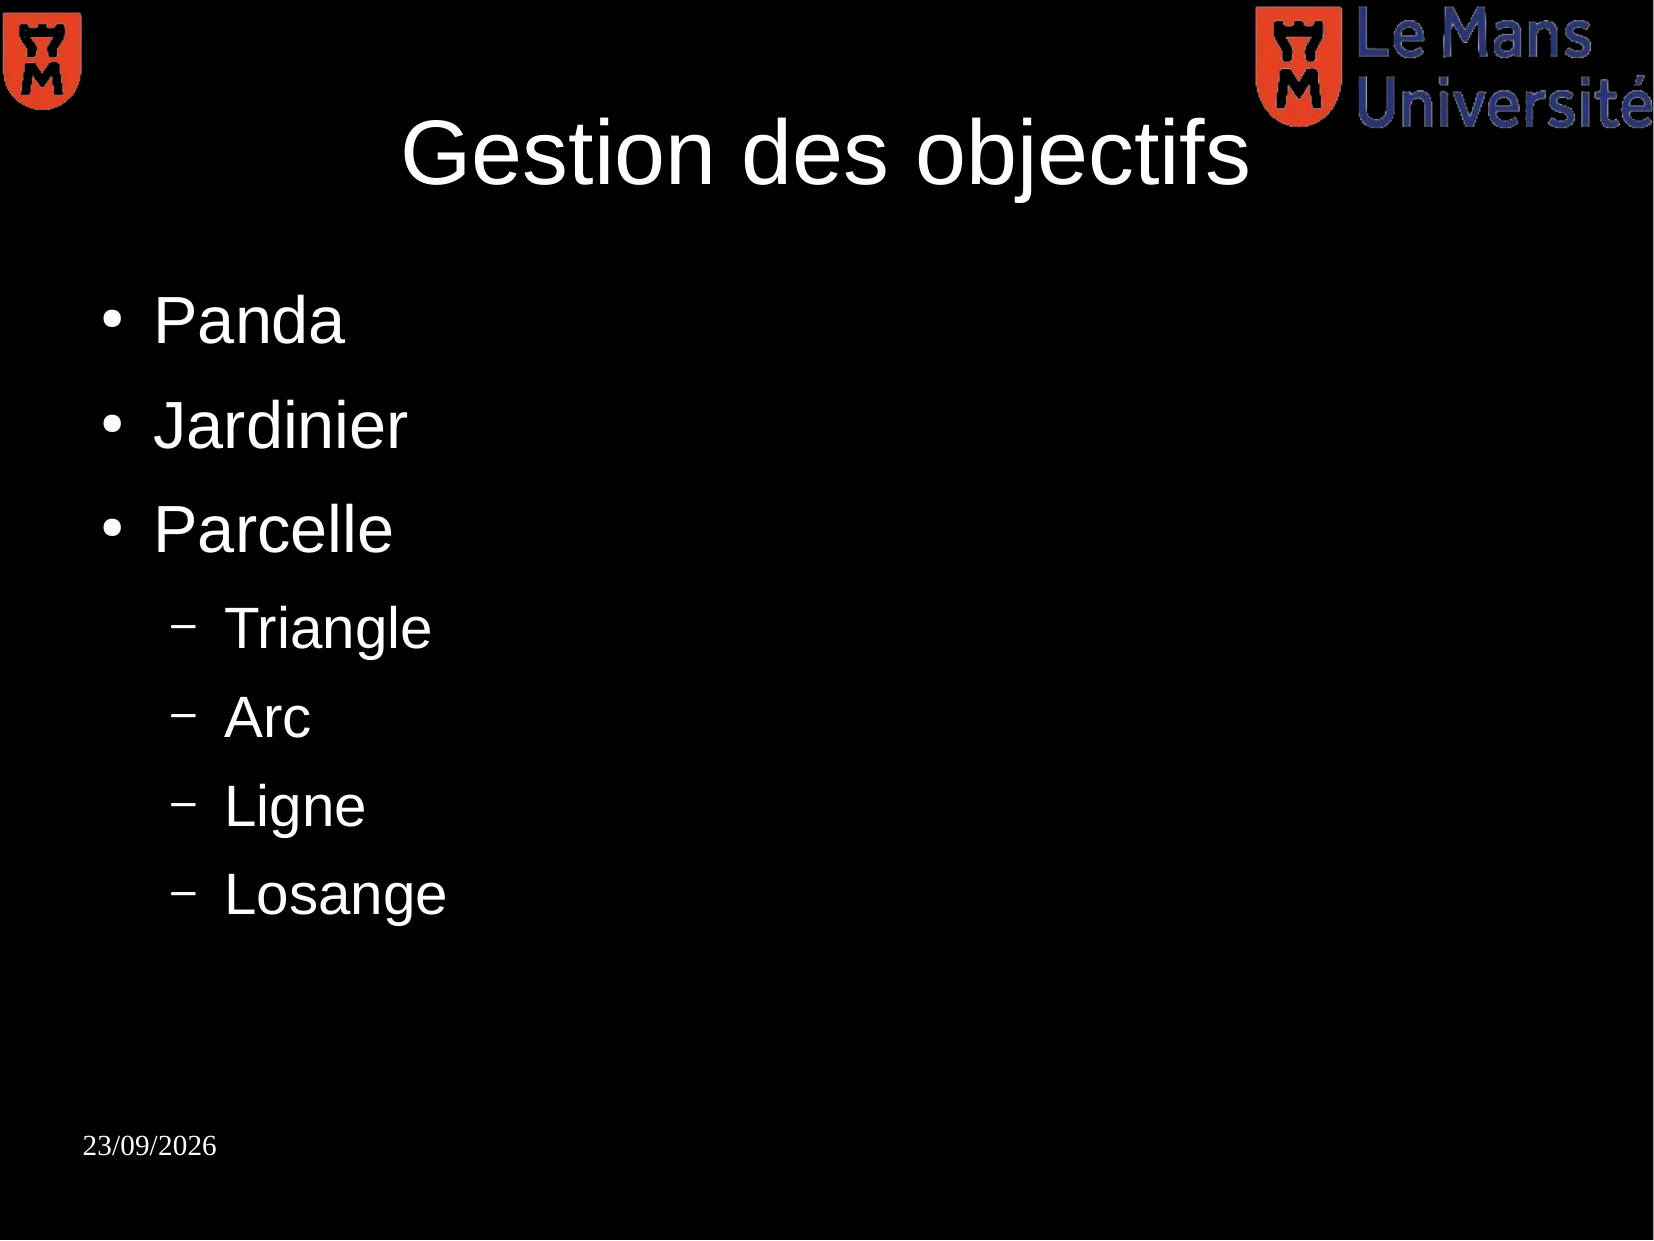

# Gestion des objectifs
Panda
Jardinier
Parcelle
Triangle
Arc
Ligne
Losange